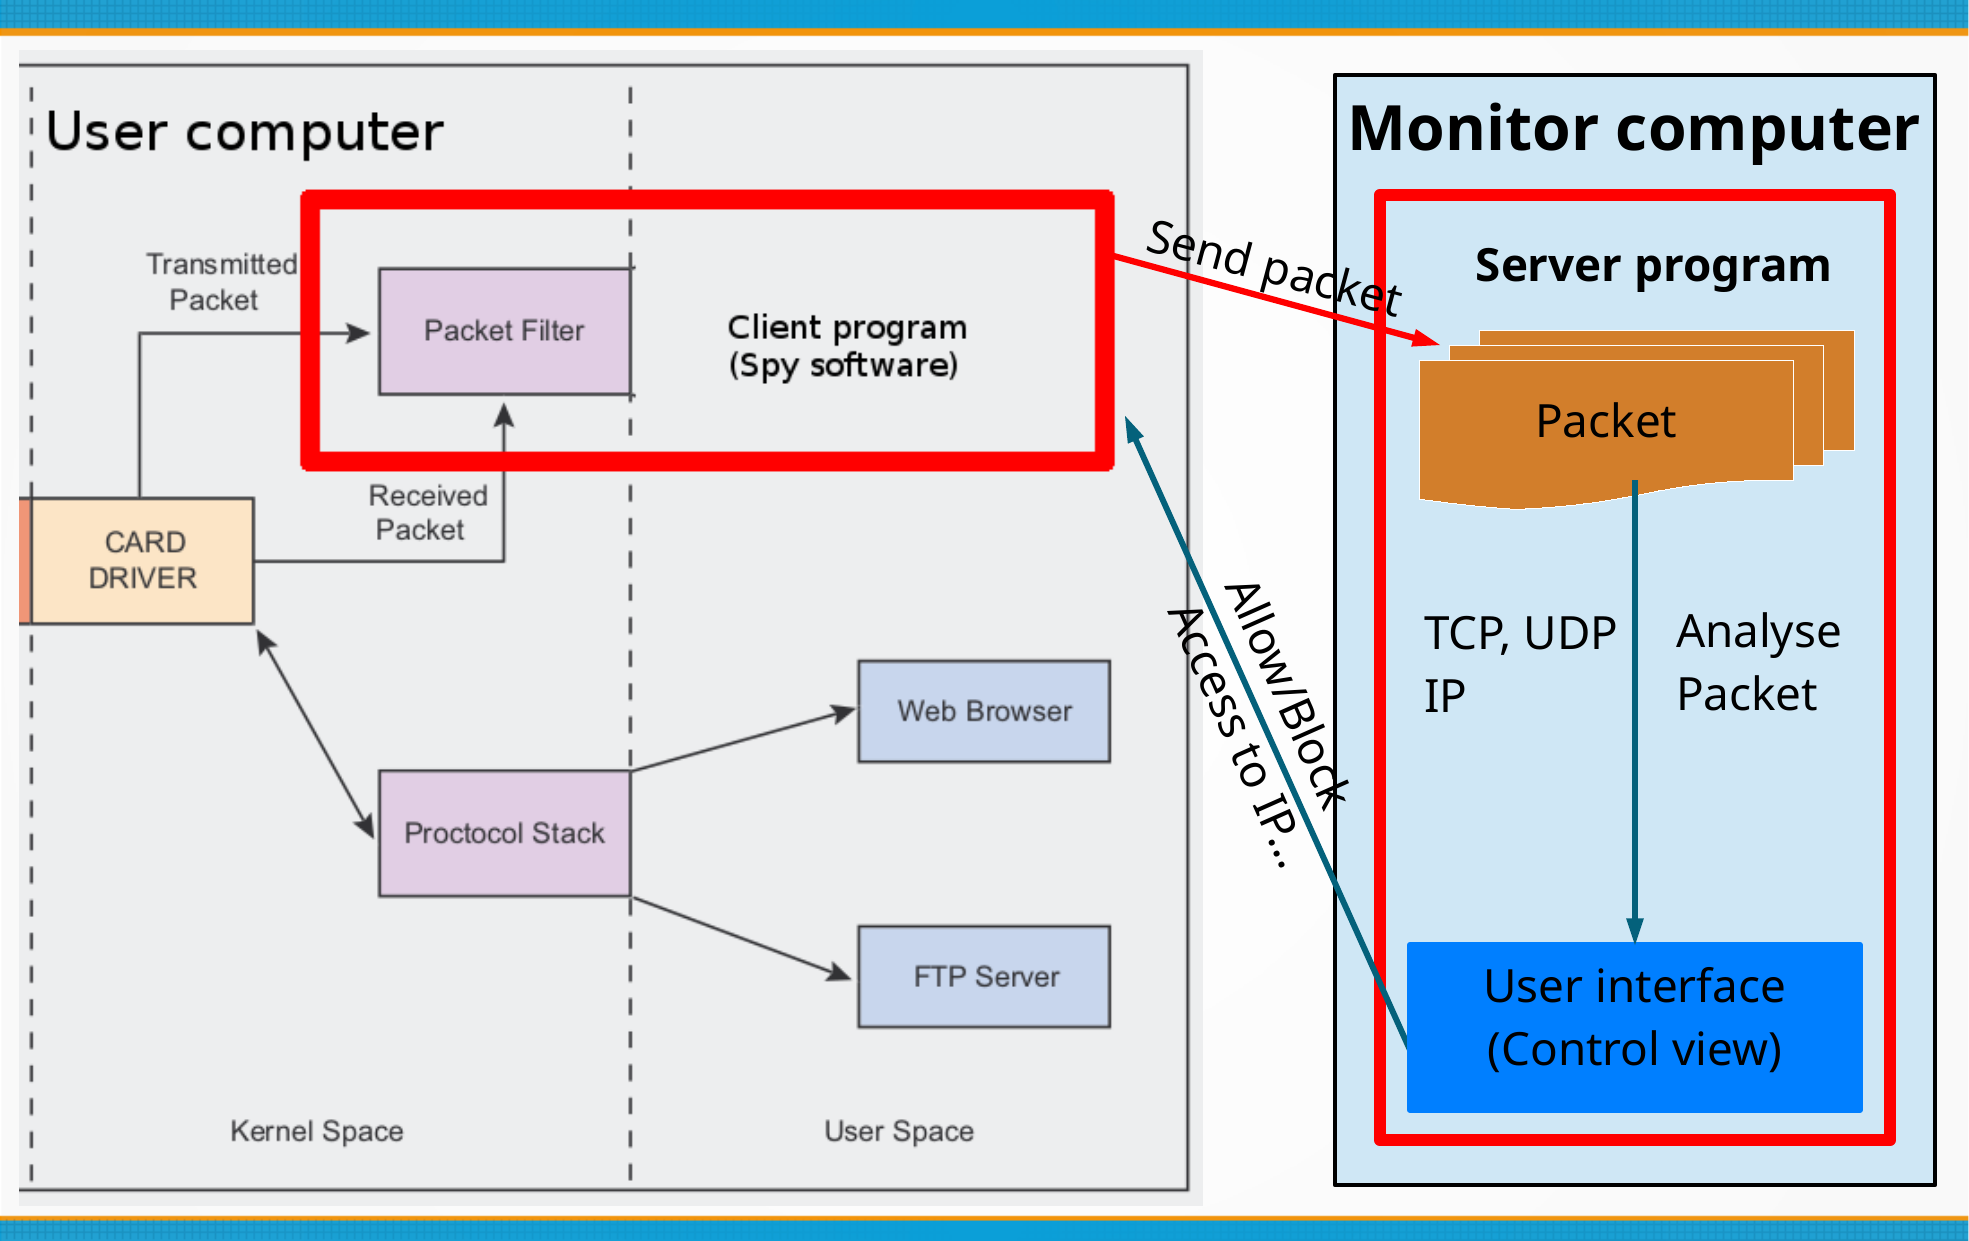

Monitor computer
Server program
Send packet
Packet
Analyse
Packet
TCP, UDP
IP
Allow/Block
Access to IP…
User interface
(Control view)